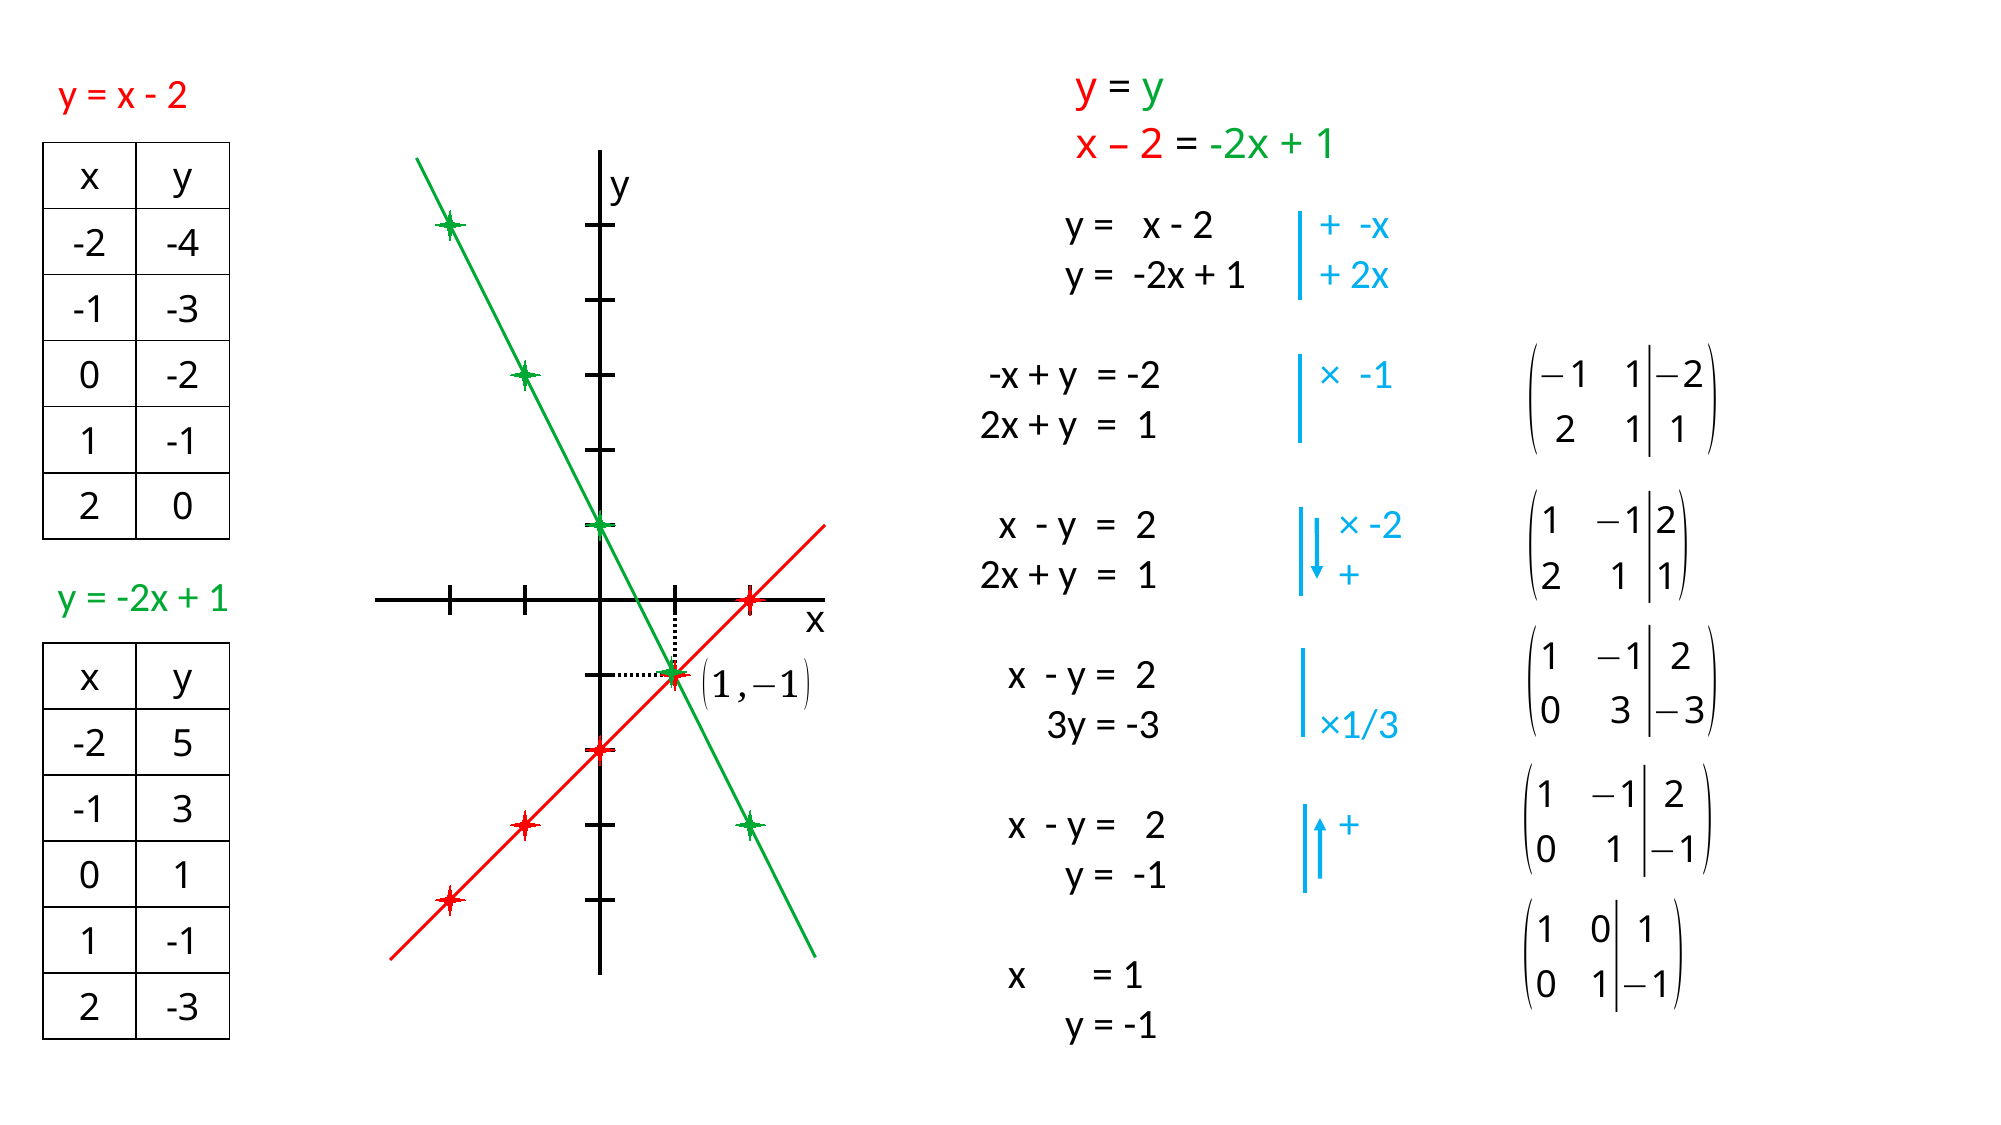

y = y
x – 2 = -2x + 1
y = x - 2
| x | y |
| --- | --- |
| -2 | -4 |
| -1 | -3 |
| 0 | -2 |
| 1 | -1 |
| 2 | 0 |
y
 y = x - 2
 y = -2x + 1
 -x + y = -2
2x + y = 1
 x - y = 2
2x + y = 1
 x - y = 2
 3y = -3
 x - y = 2
 y = -1
 x = 1
 y = -1
+ -x
+ 2x
× -1
 × -2
 +
×1/3
 +
y = -2x + 1
x
| x | y |
| --- | --- |
| -2 | 5 |
| -1 | 3 |
| 0 | 1 |
| 1 | -1 |
| 2 | -3 |